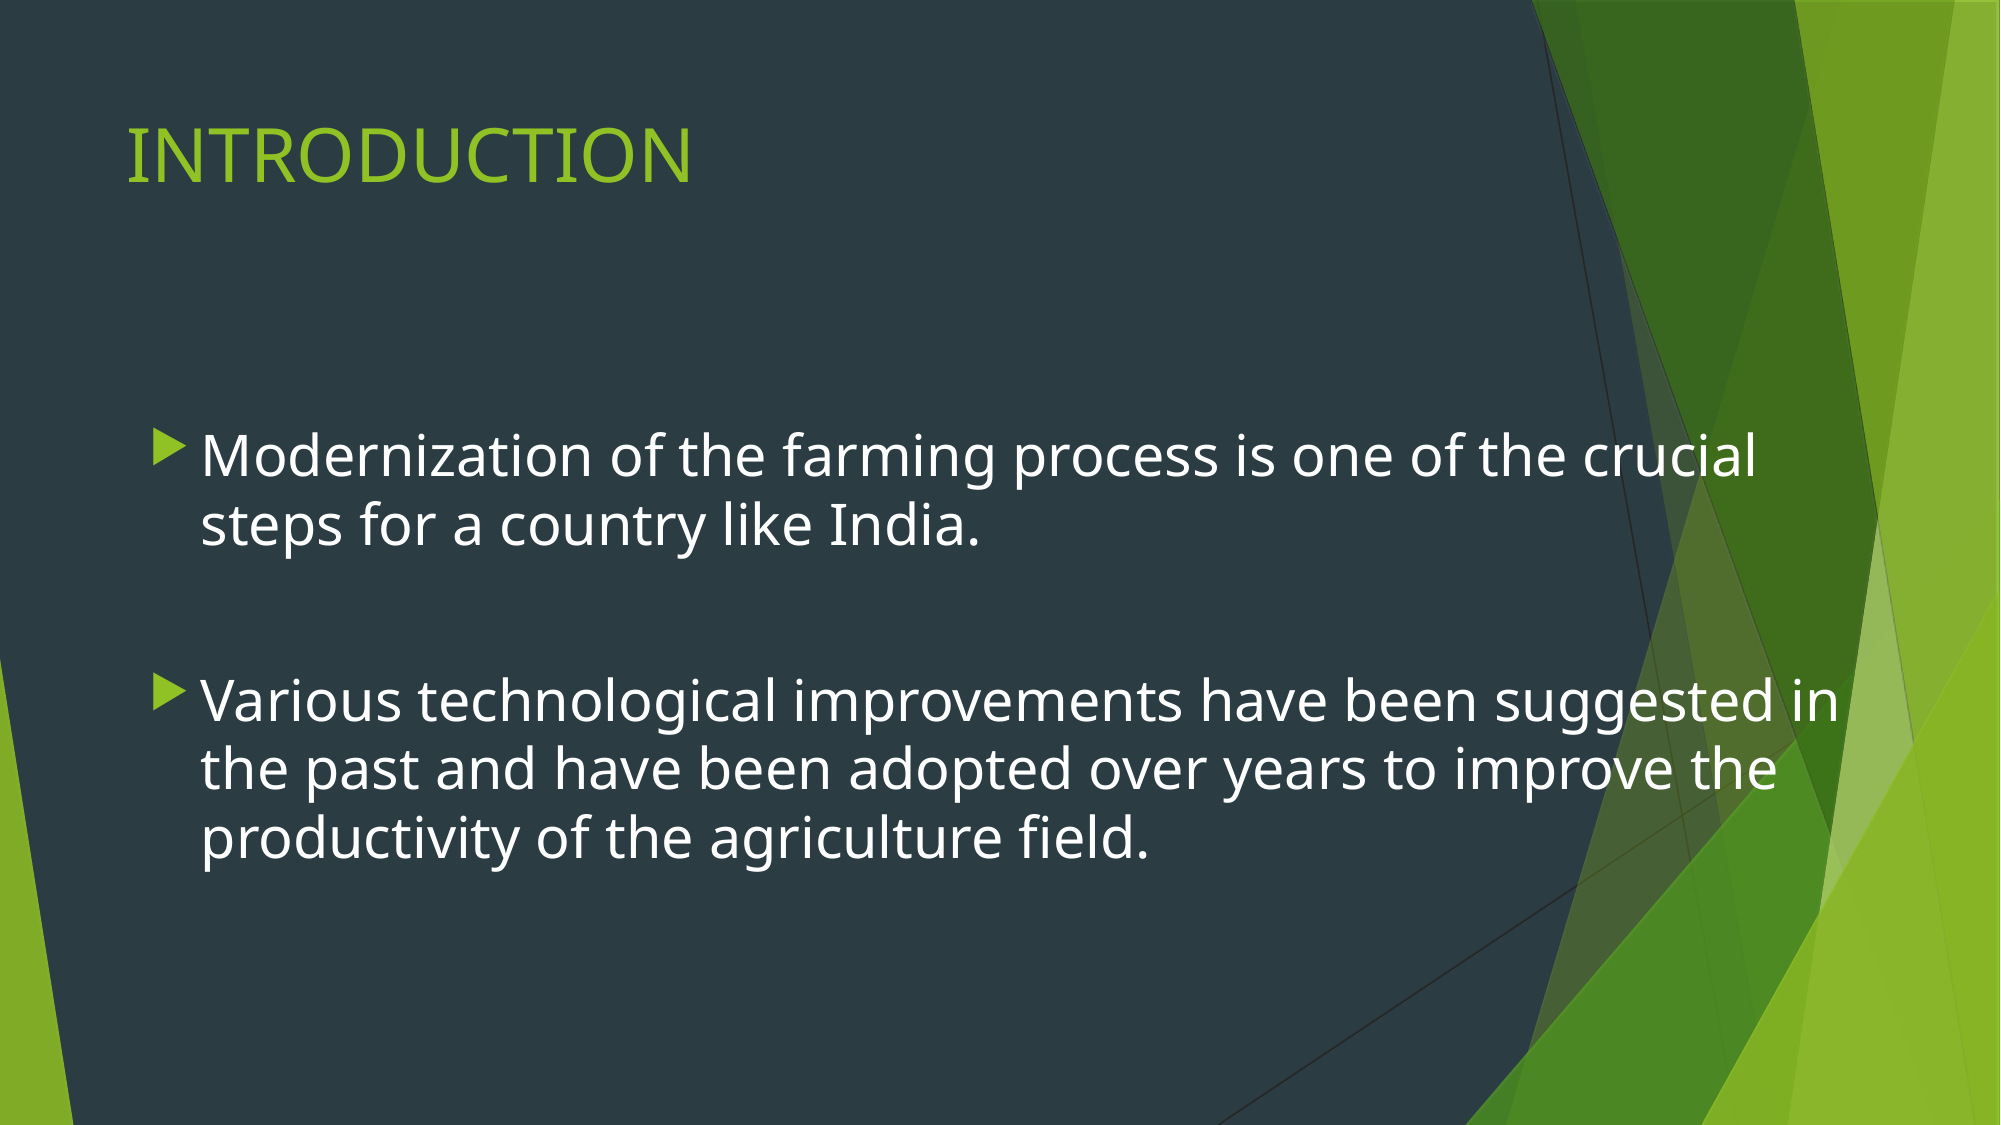

# INTRODUCTION
Modernization of the farming process is one of the crucial steps for a country like India.
Various technological improvements have been suggested in the past and have been adopted over years to improve the productivity of the agriculture field.